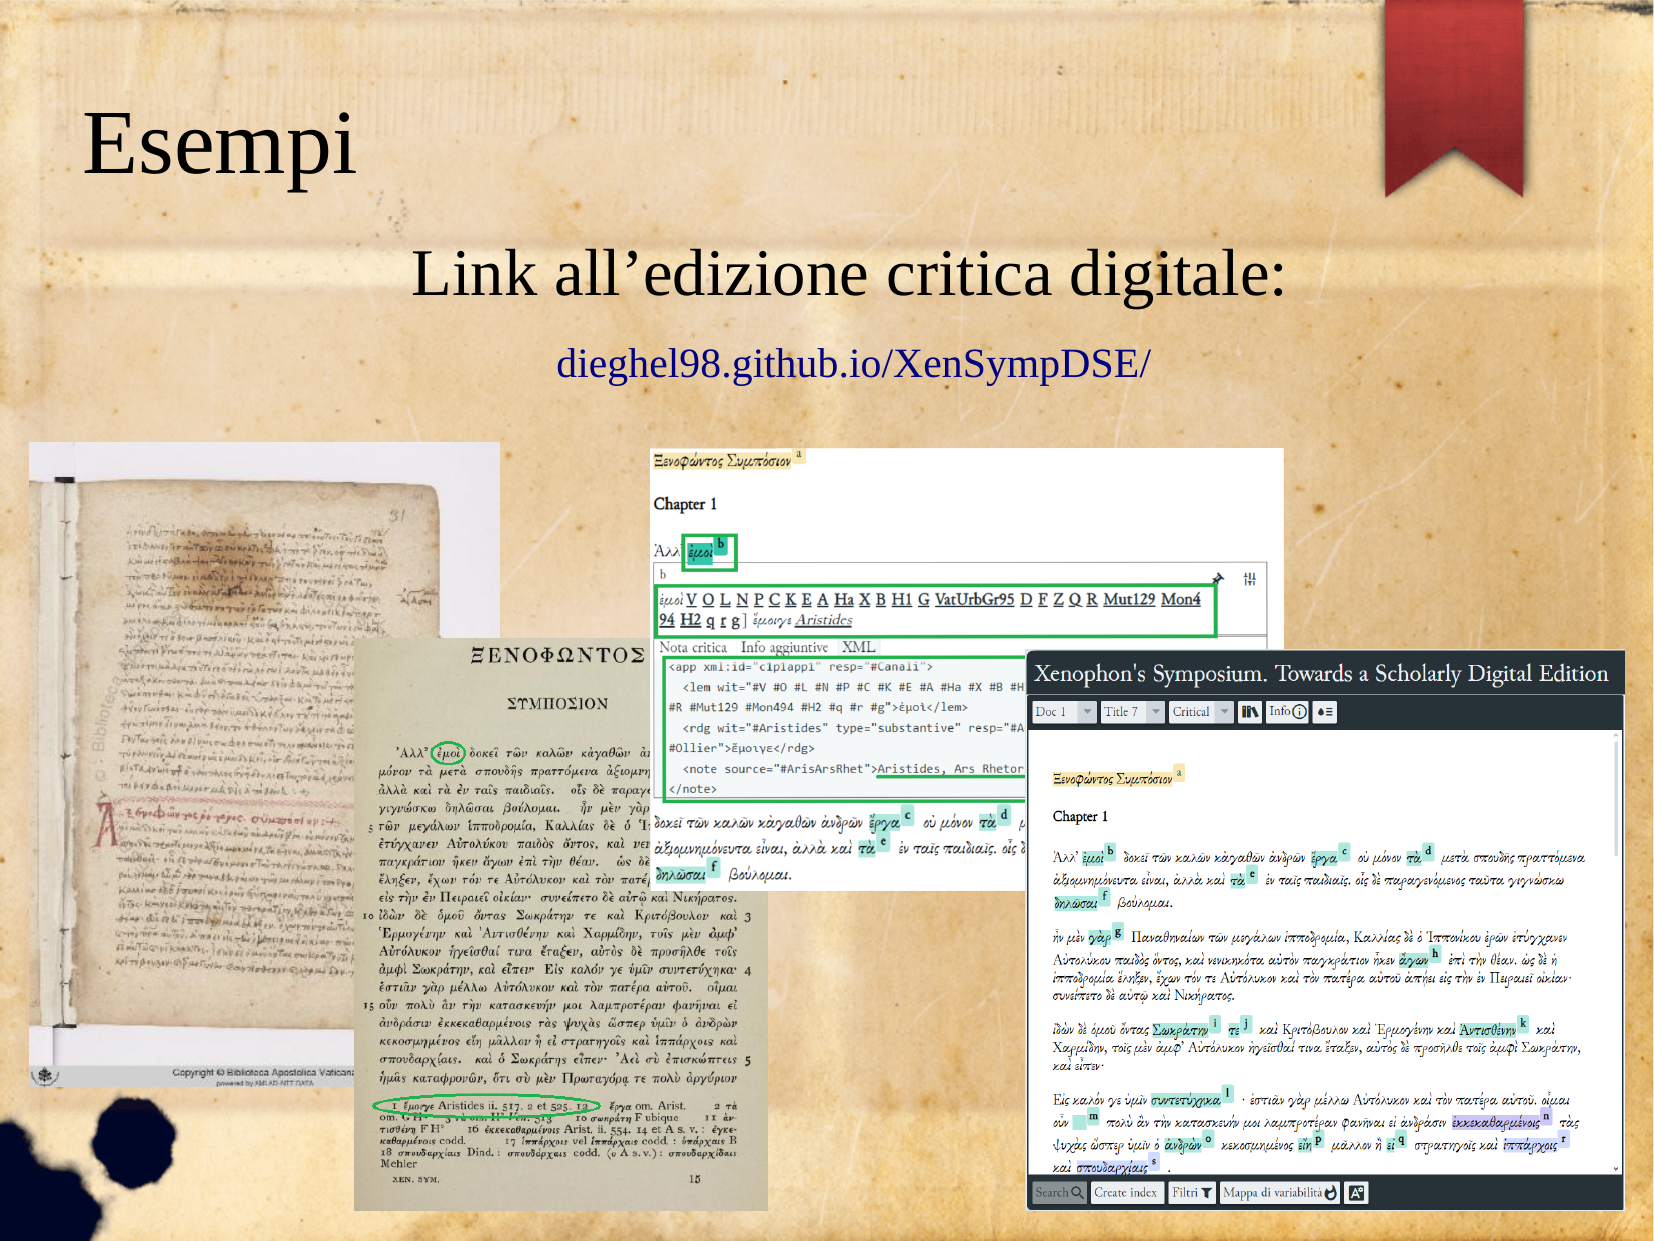

# Esempi
Link all’edizione critica digitale:
dieghel98.github.io/XenSympDSE/